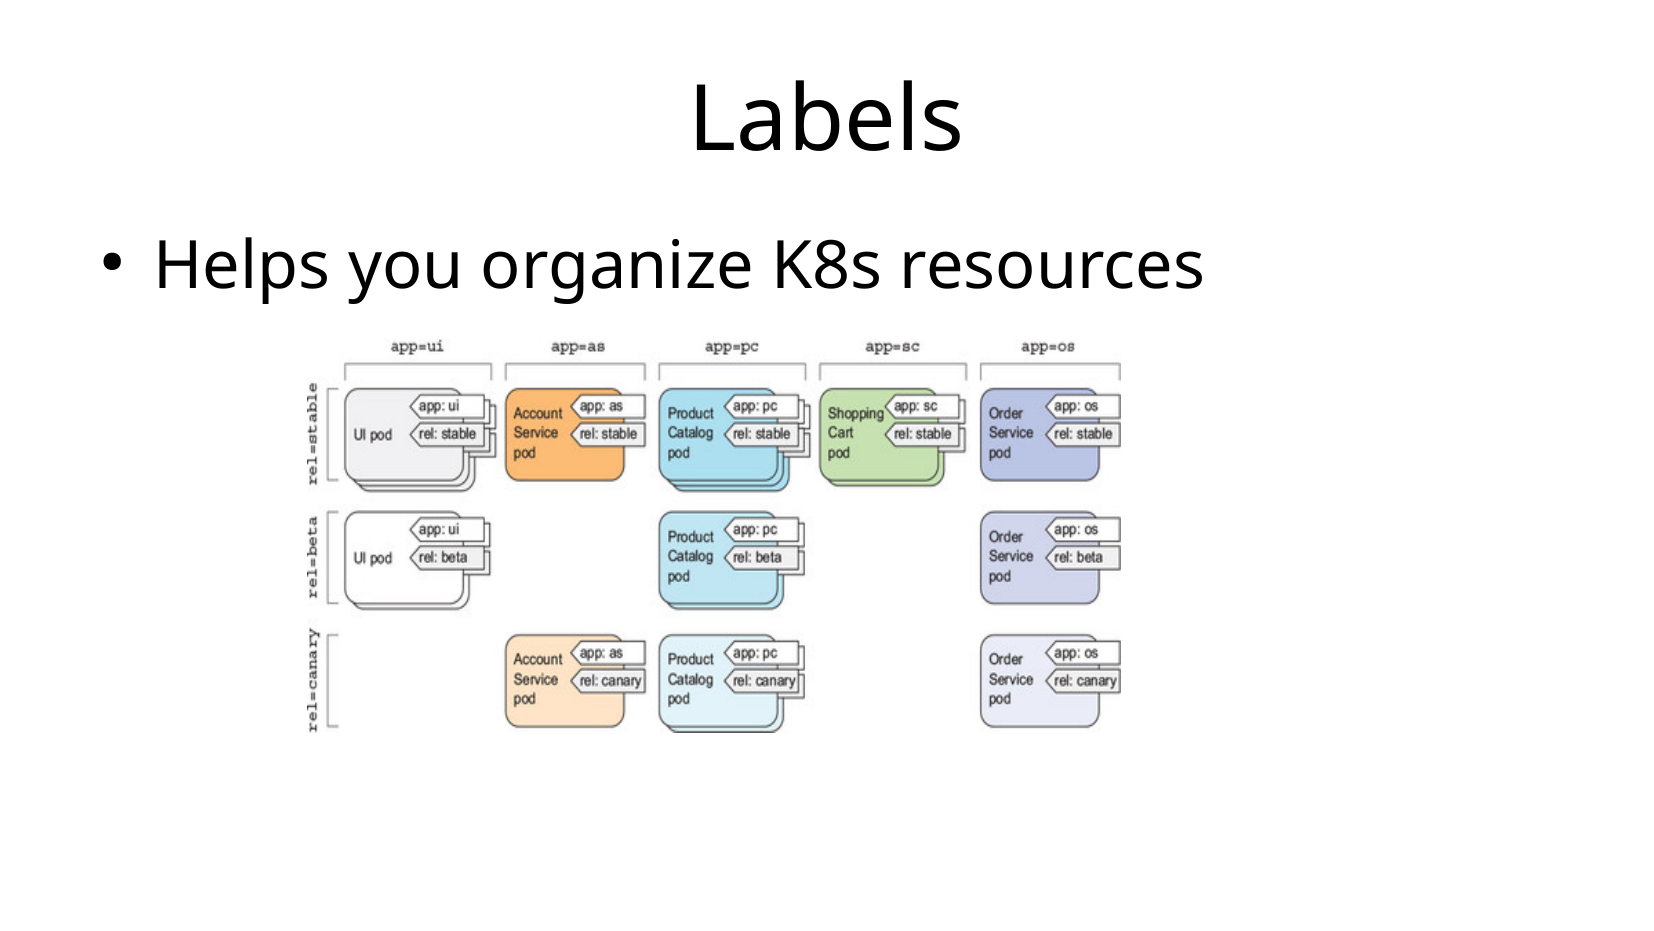

# Labels
Helps you organize K8s resources